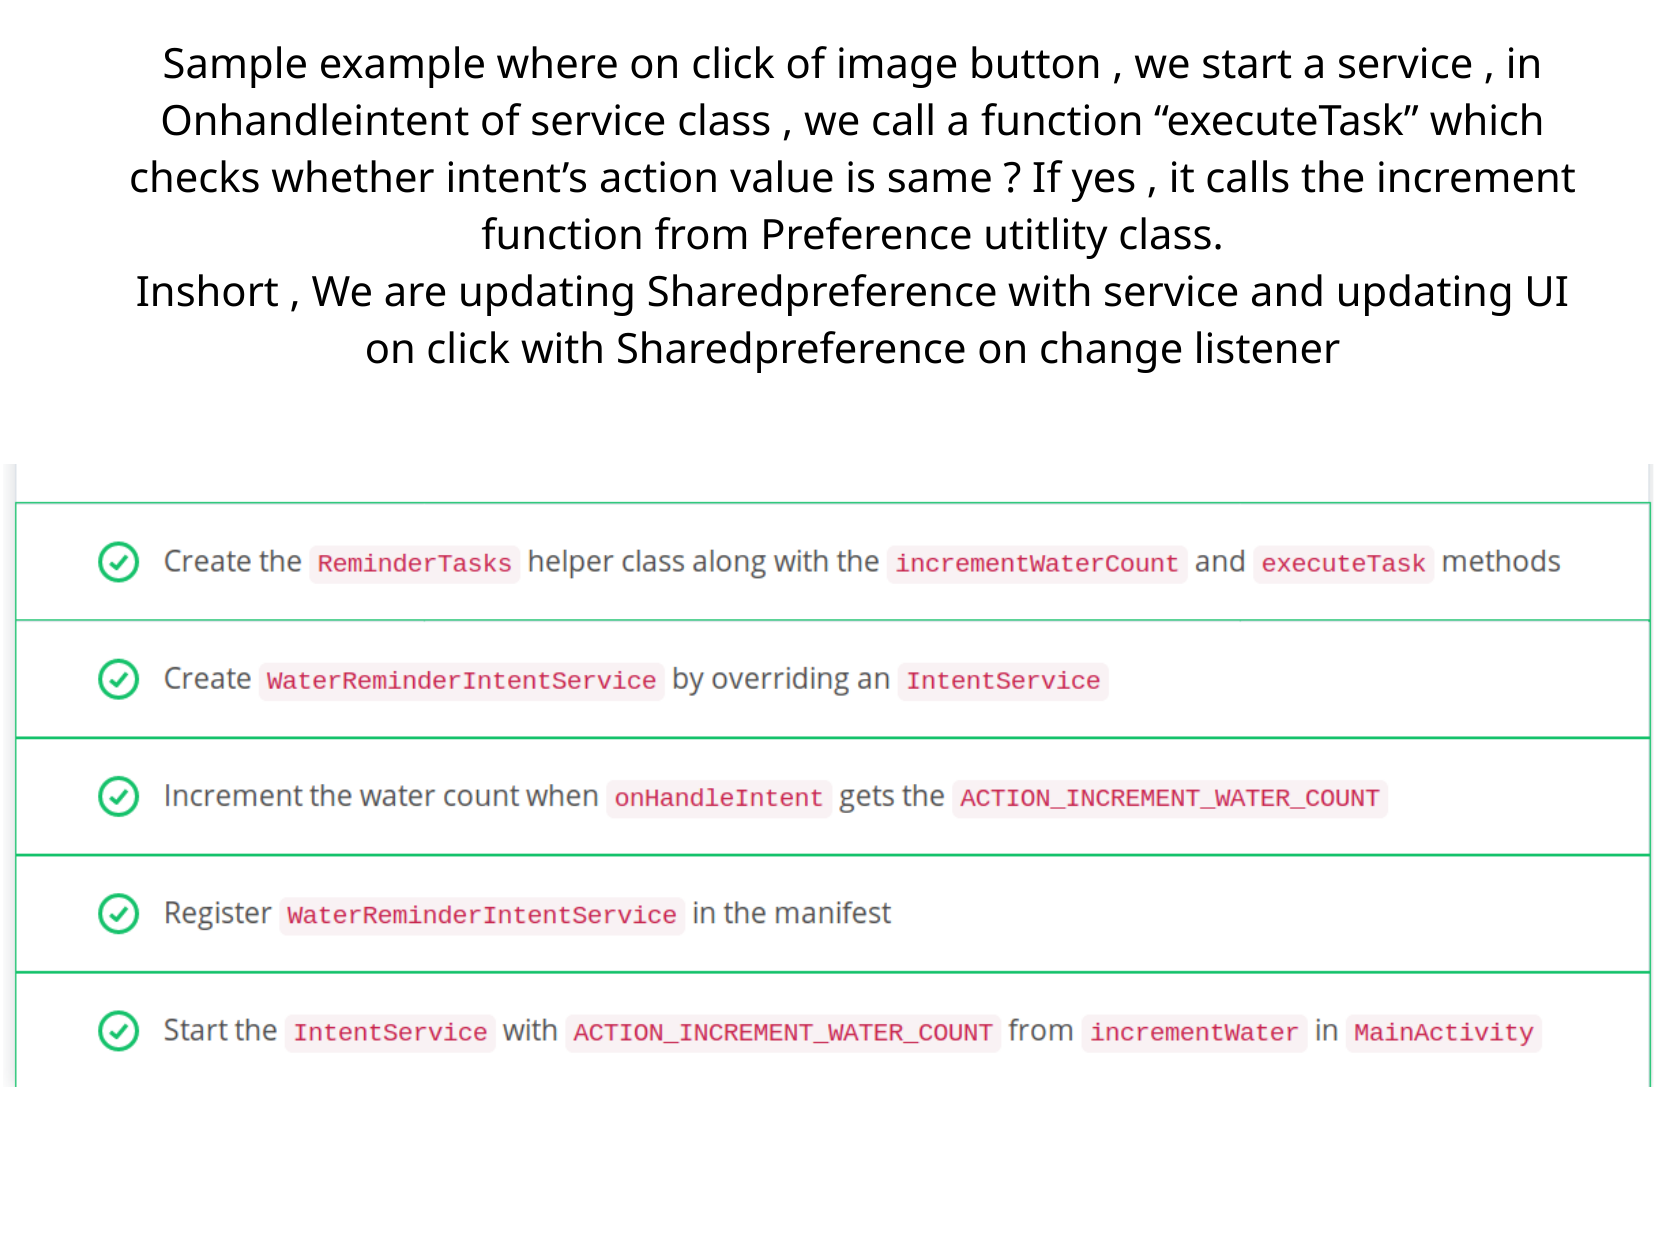

# Sample example where on click of image button , we start a service , in Onhandleintent of service class , we call a function “executeTask” which checks whether intent’s action value is same ? If yes , it calls the increment function from Preference utitlity class. Inshort , We are updating Sharedpreference with service and updating UI on click with Sharedpreference on change listener